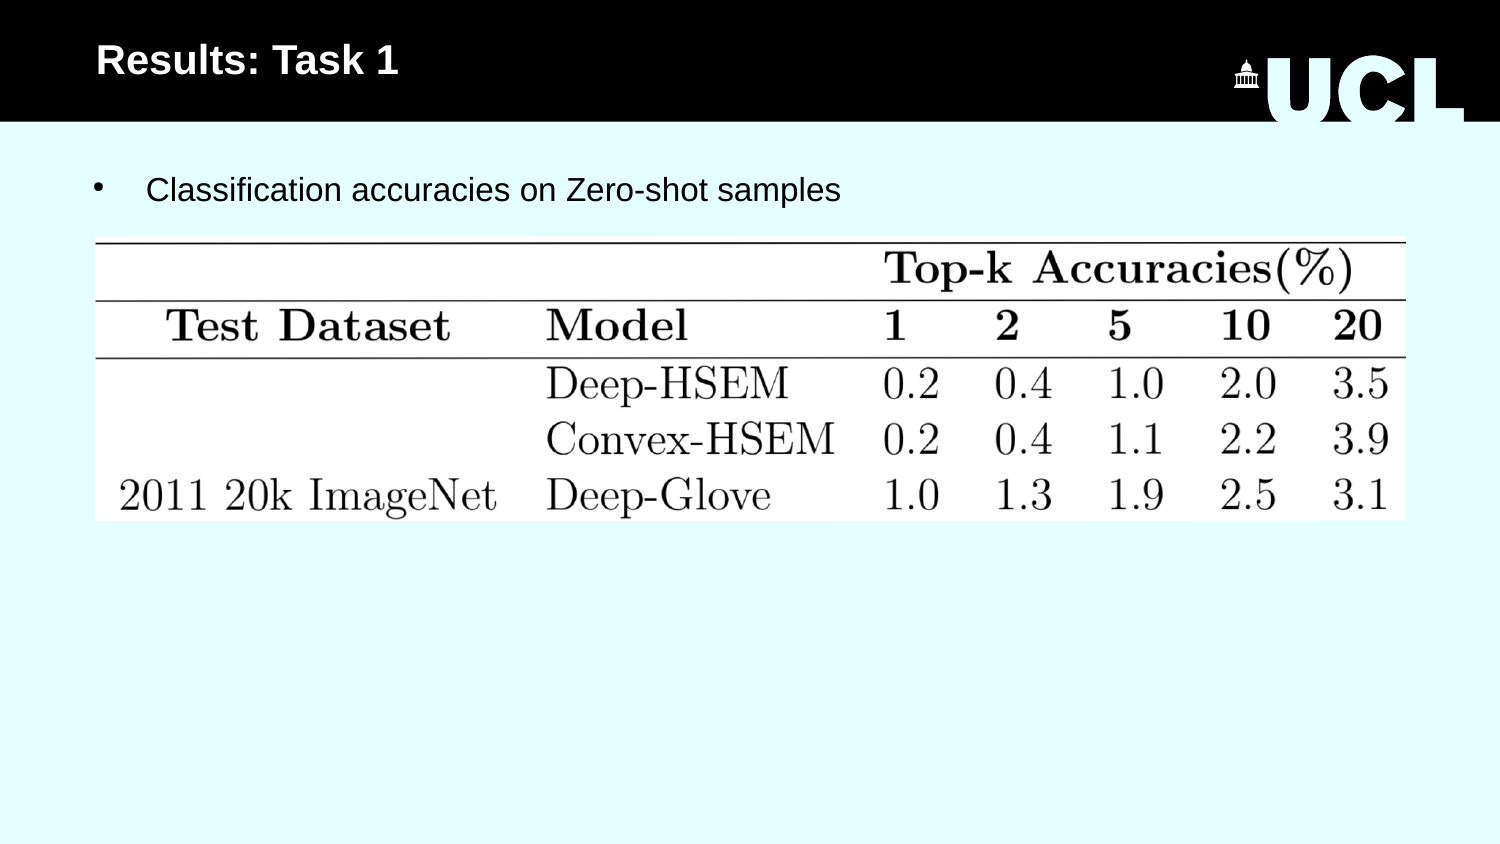

Results: Task 1
# Classification accuracies on Zero-shot samples